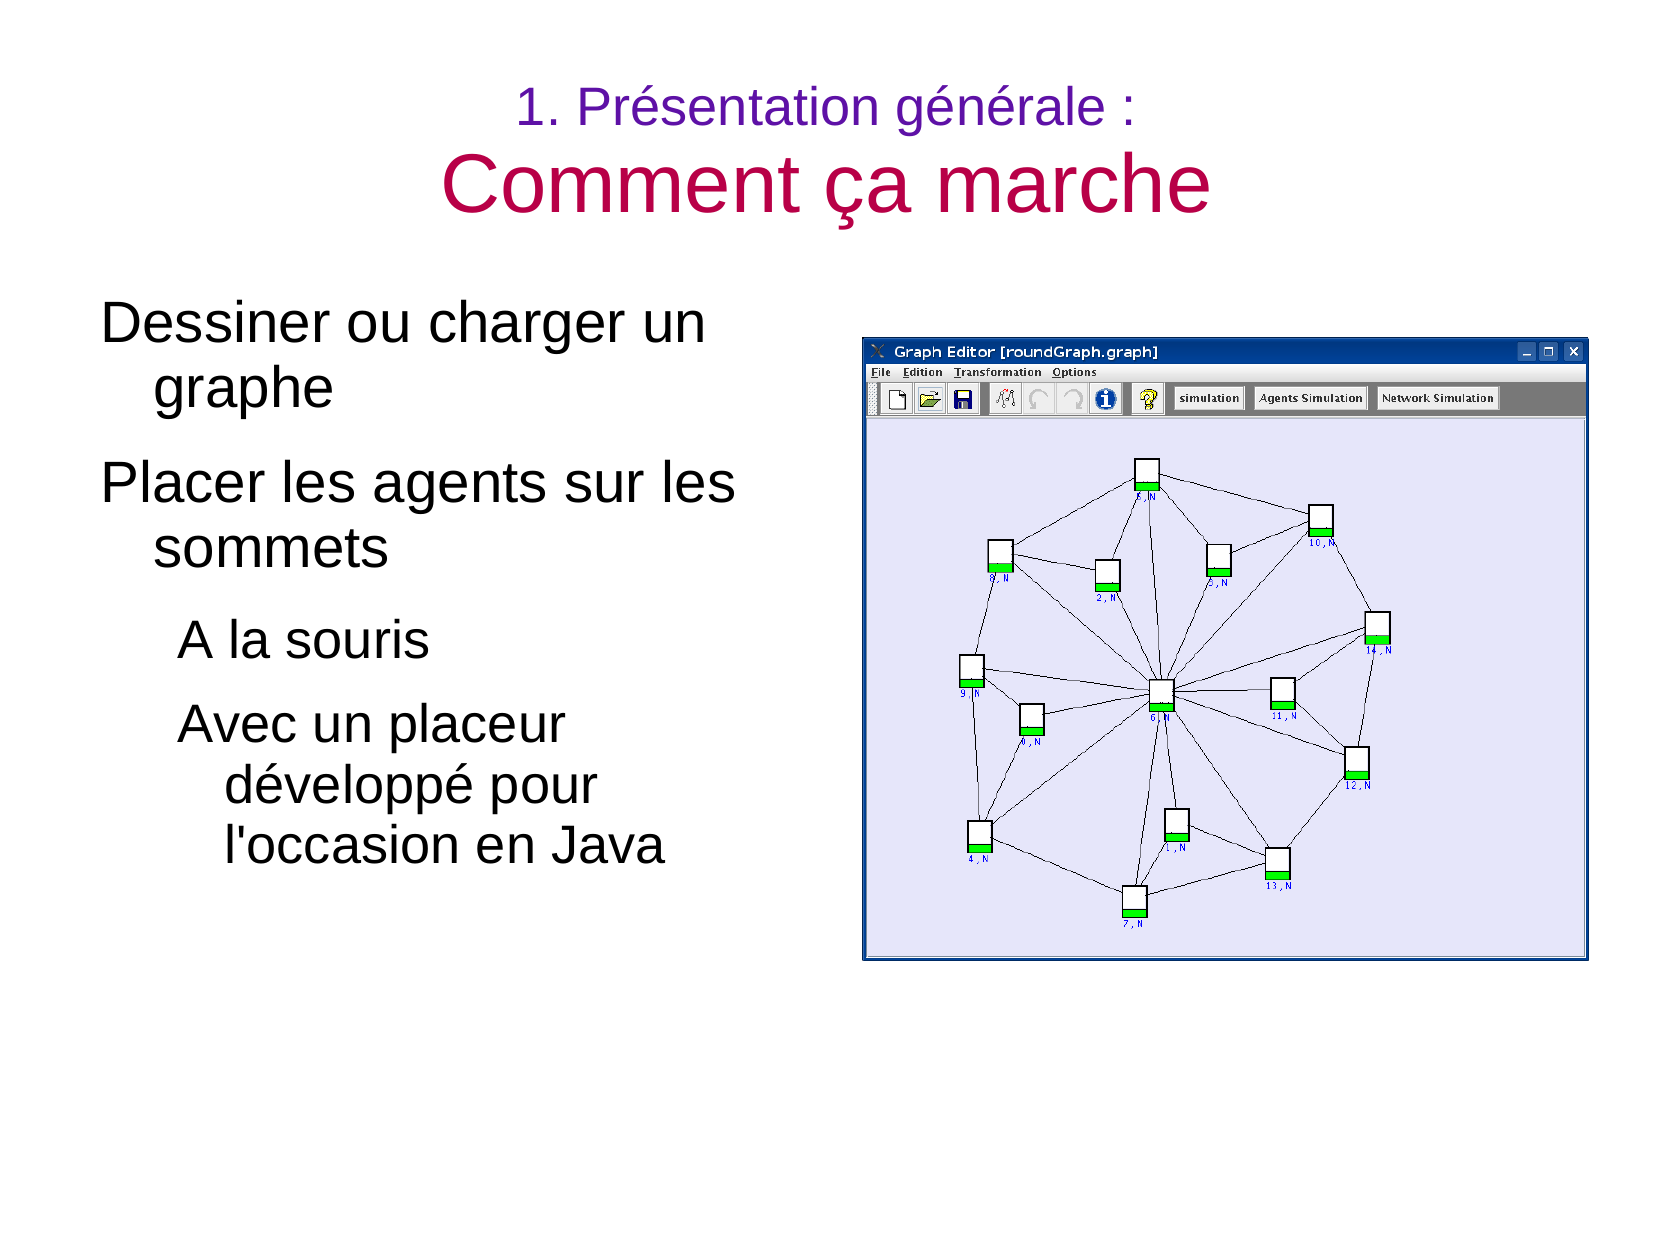

# 1. Présentation générale : Comment ça marche
Dessiner ou charger un graphe
Placer les agents sur les sommets
A la souris
Avec un placeur développé pour l'occasion en Java